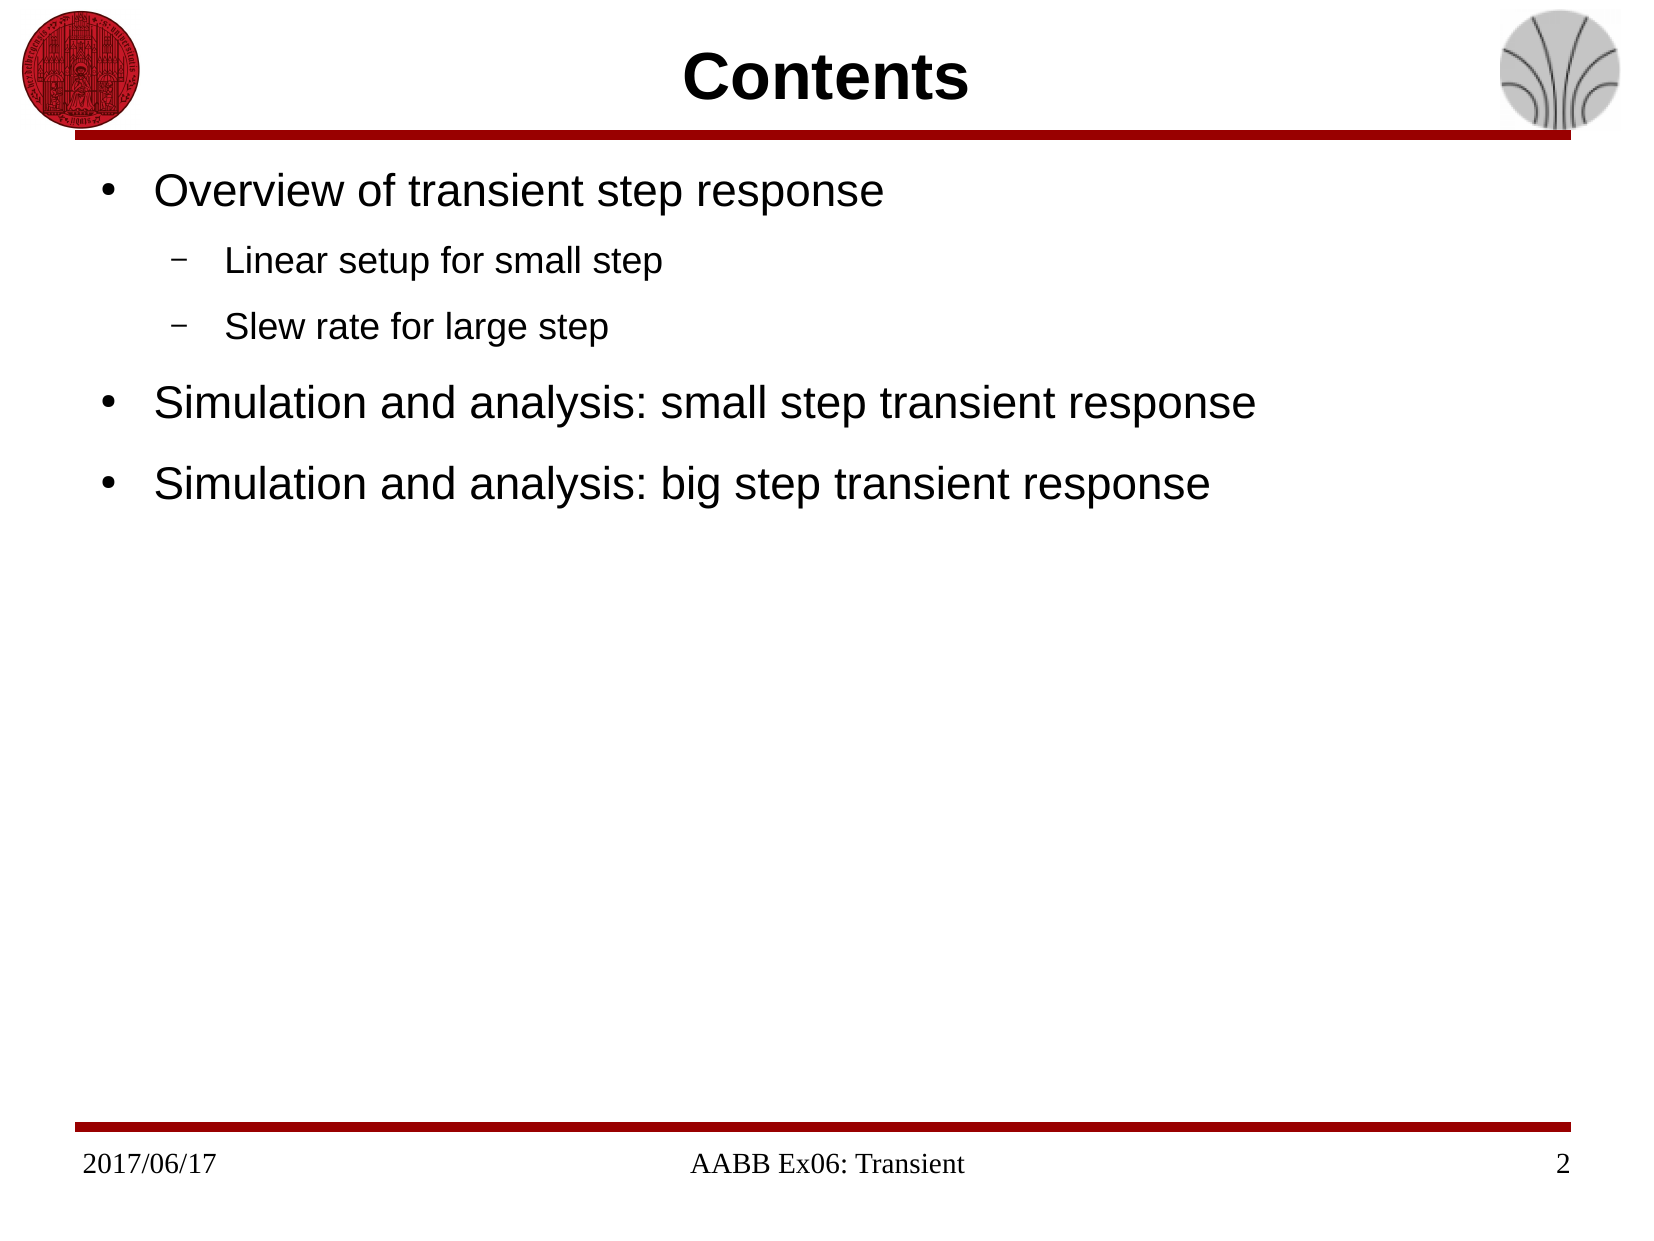

# Contents
Overview of transient step response
Linear setup for small step
Slew rate for large step
Simulation and analysis: small step transient response
Simulation and analysis: big step transient response
2017/06/17
AABB Ex06: Transient
2